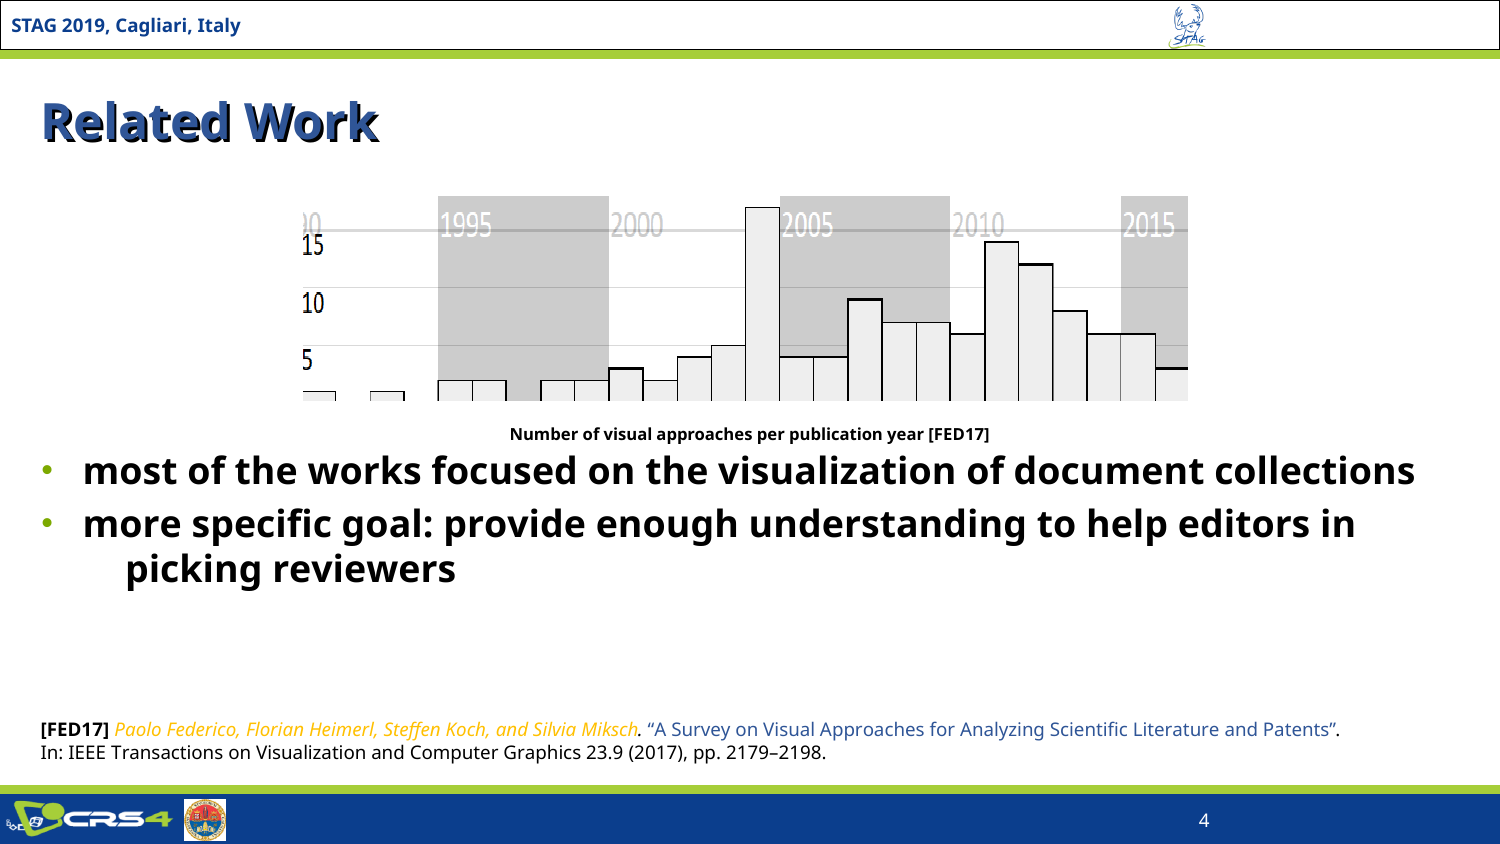

# Related Work
Number of visual approaches per publication year [FED17]
most of the works focused on the visualization of document collections
more specific goal: provide enough understanding to help editors in picking reviewers
[FED17] Paolo Federico, Florian Heimerl, Steffen Koch, and Silvia Miksch. “A Survey on Visual Approaches for Analyzing Scientific Literature and Patents”.
In: IEEE Transactions on Visualization and Computer Graphics 23.9 (2017), pp. 2179–2198.